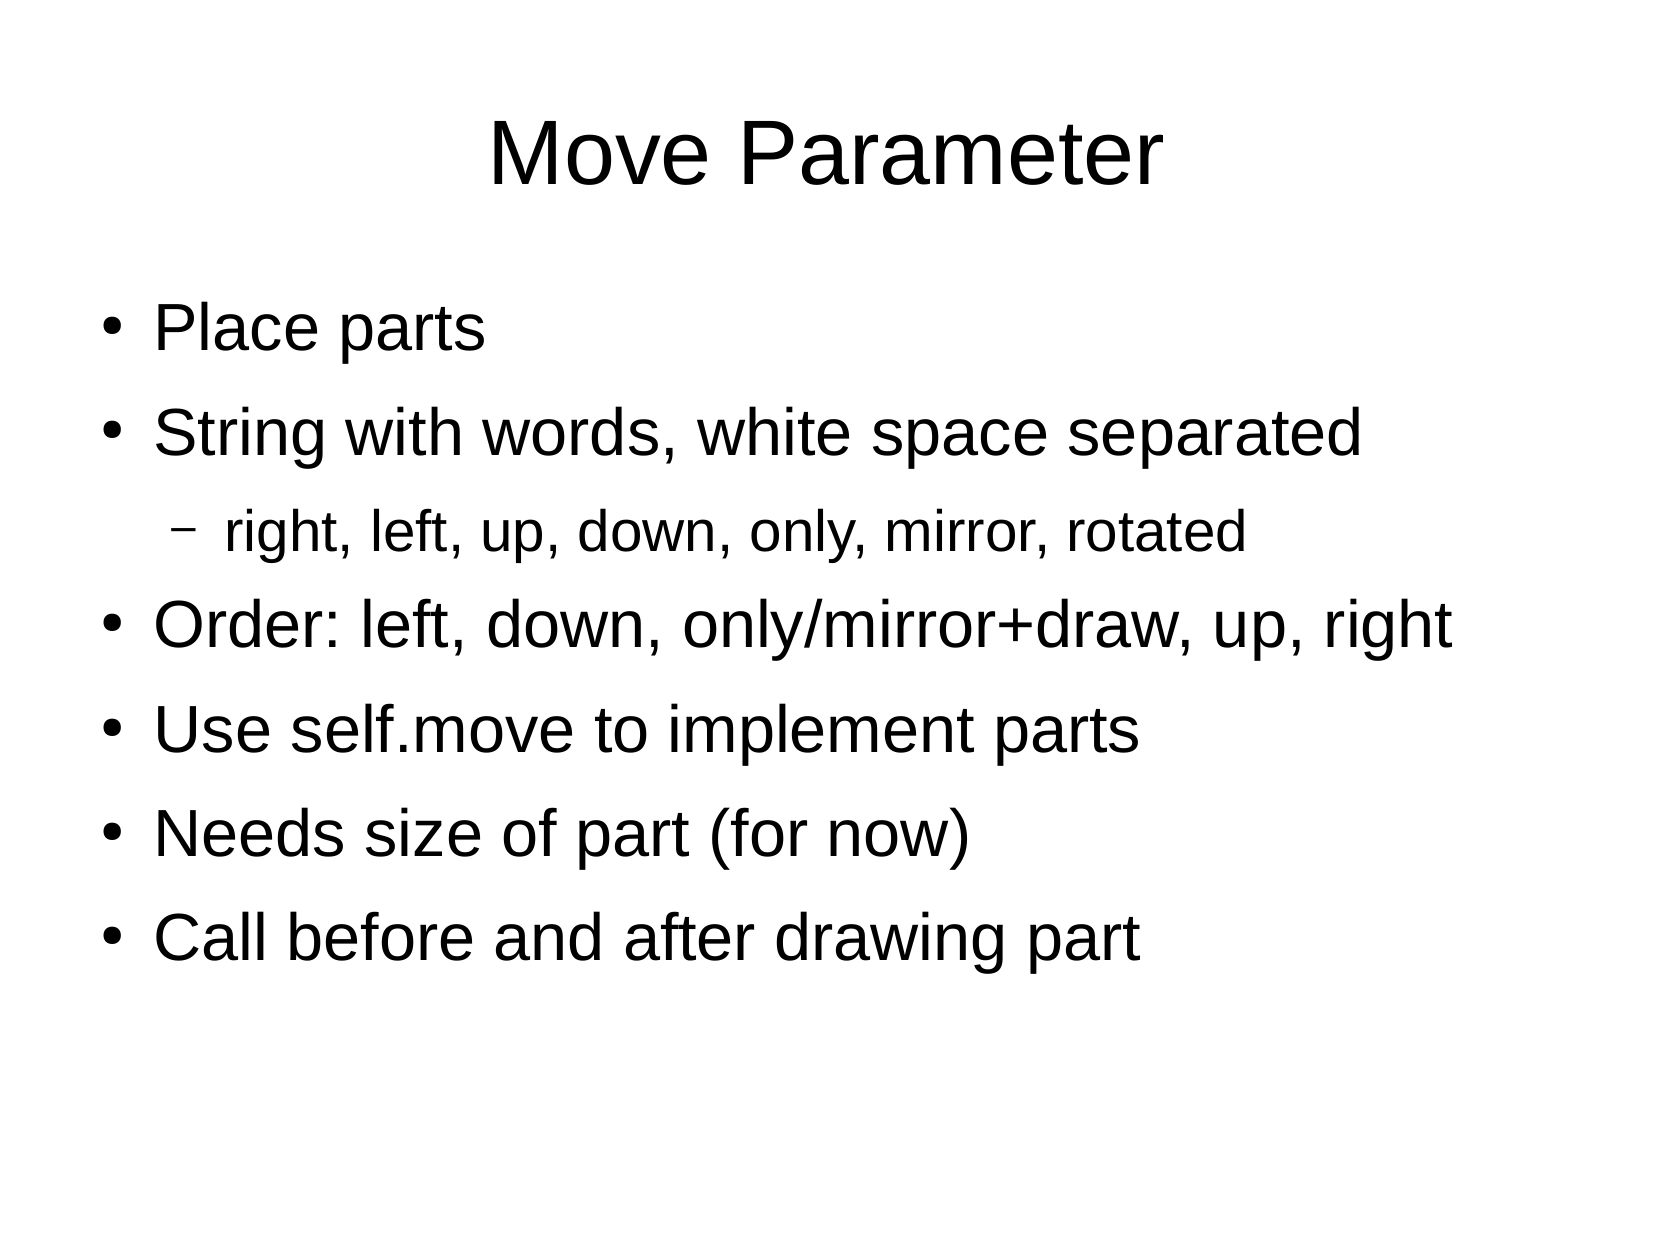

# Move Parameter
Place parts
String with words, white space separated
right, left, up, down, only, mirror, rotated
Order: left, down, only/mirror+draw, up, right
Use self.move to implement parts
Needs size of part (for now)
Call before and after drawing part